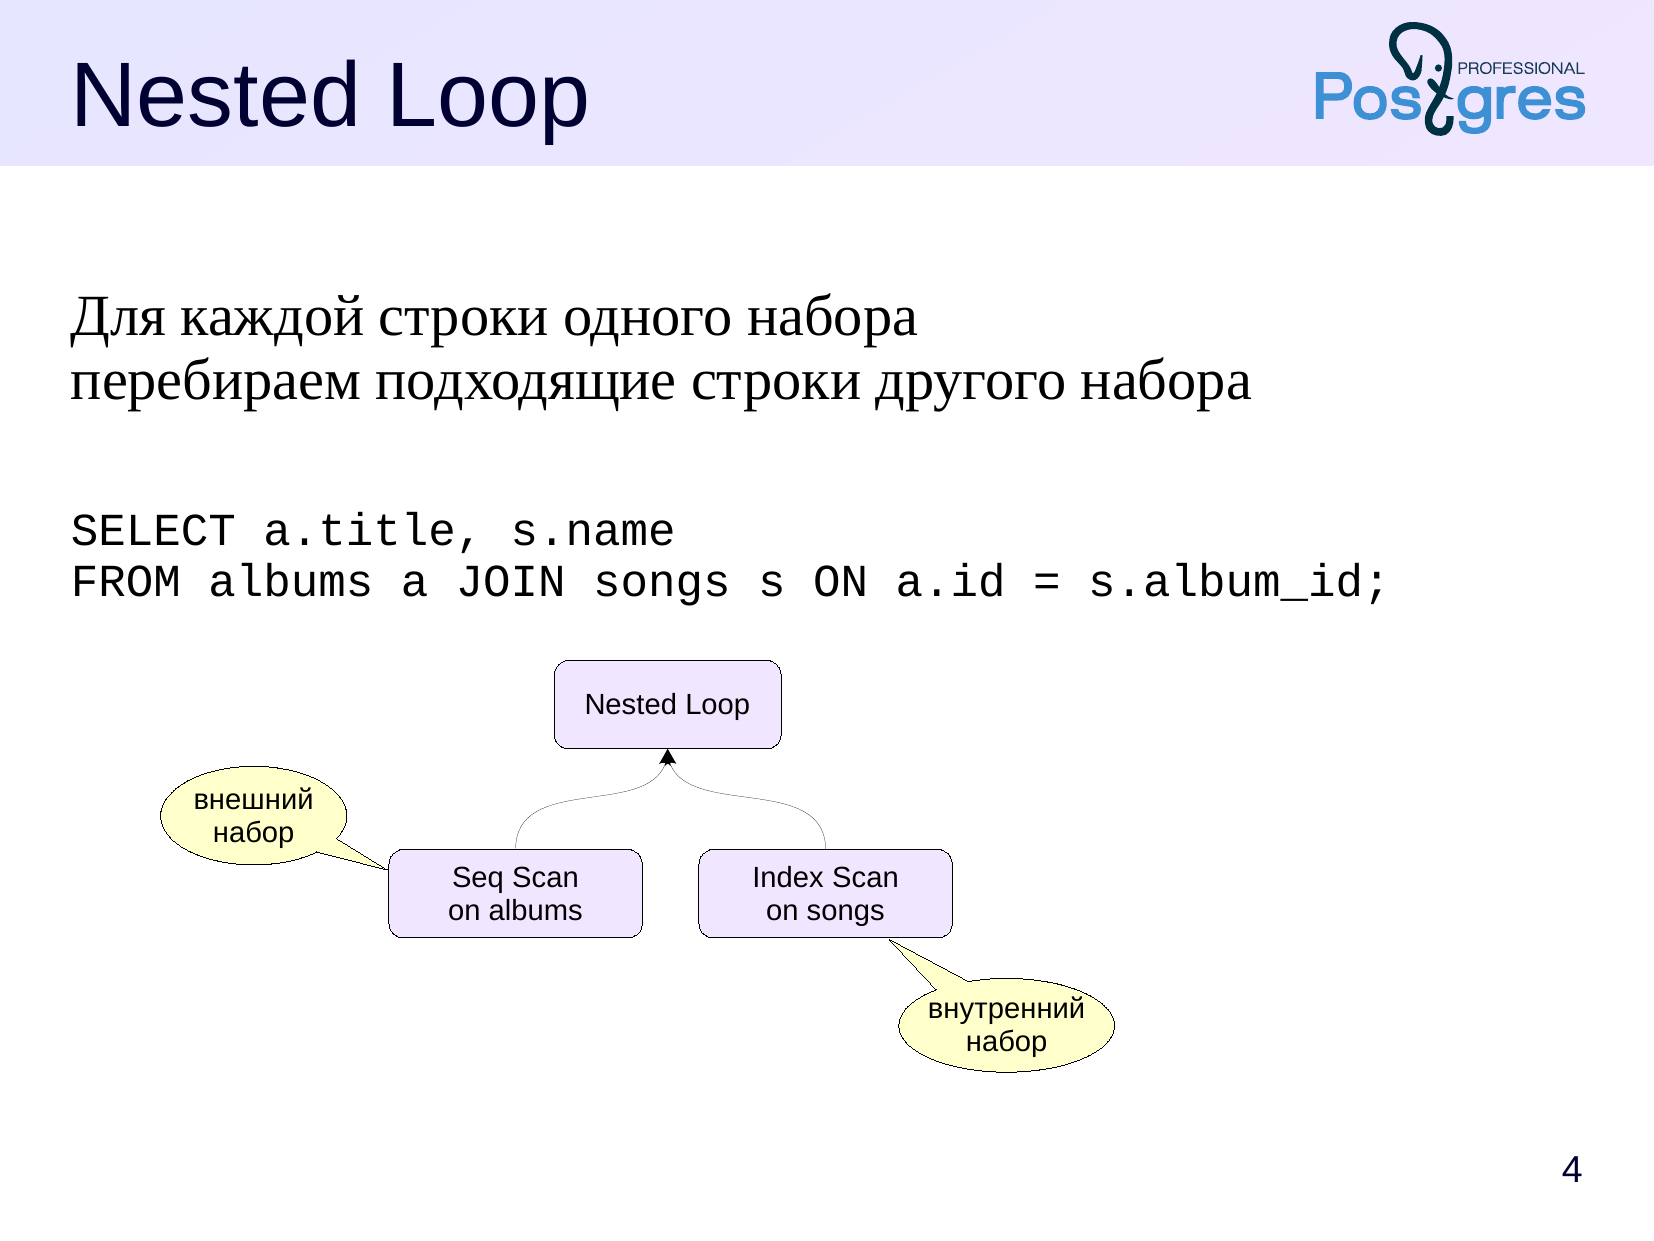

Nested Loop
# Для каждой строки одного набора перебираем подходящие строки другого набора
SELECT a.title, s.name
FROM albums a JOIN songs s ON a.id = s.album_id;
Nested Loop
внешний
набор
Seq Scan
on albums
Index Scan
on songs
внутренний
набор